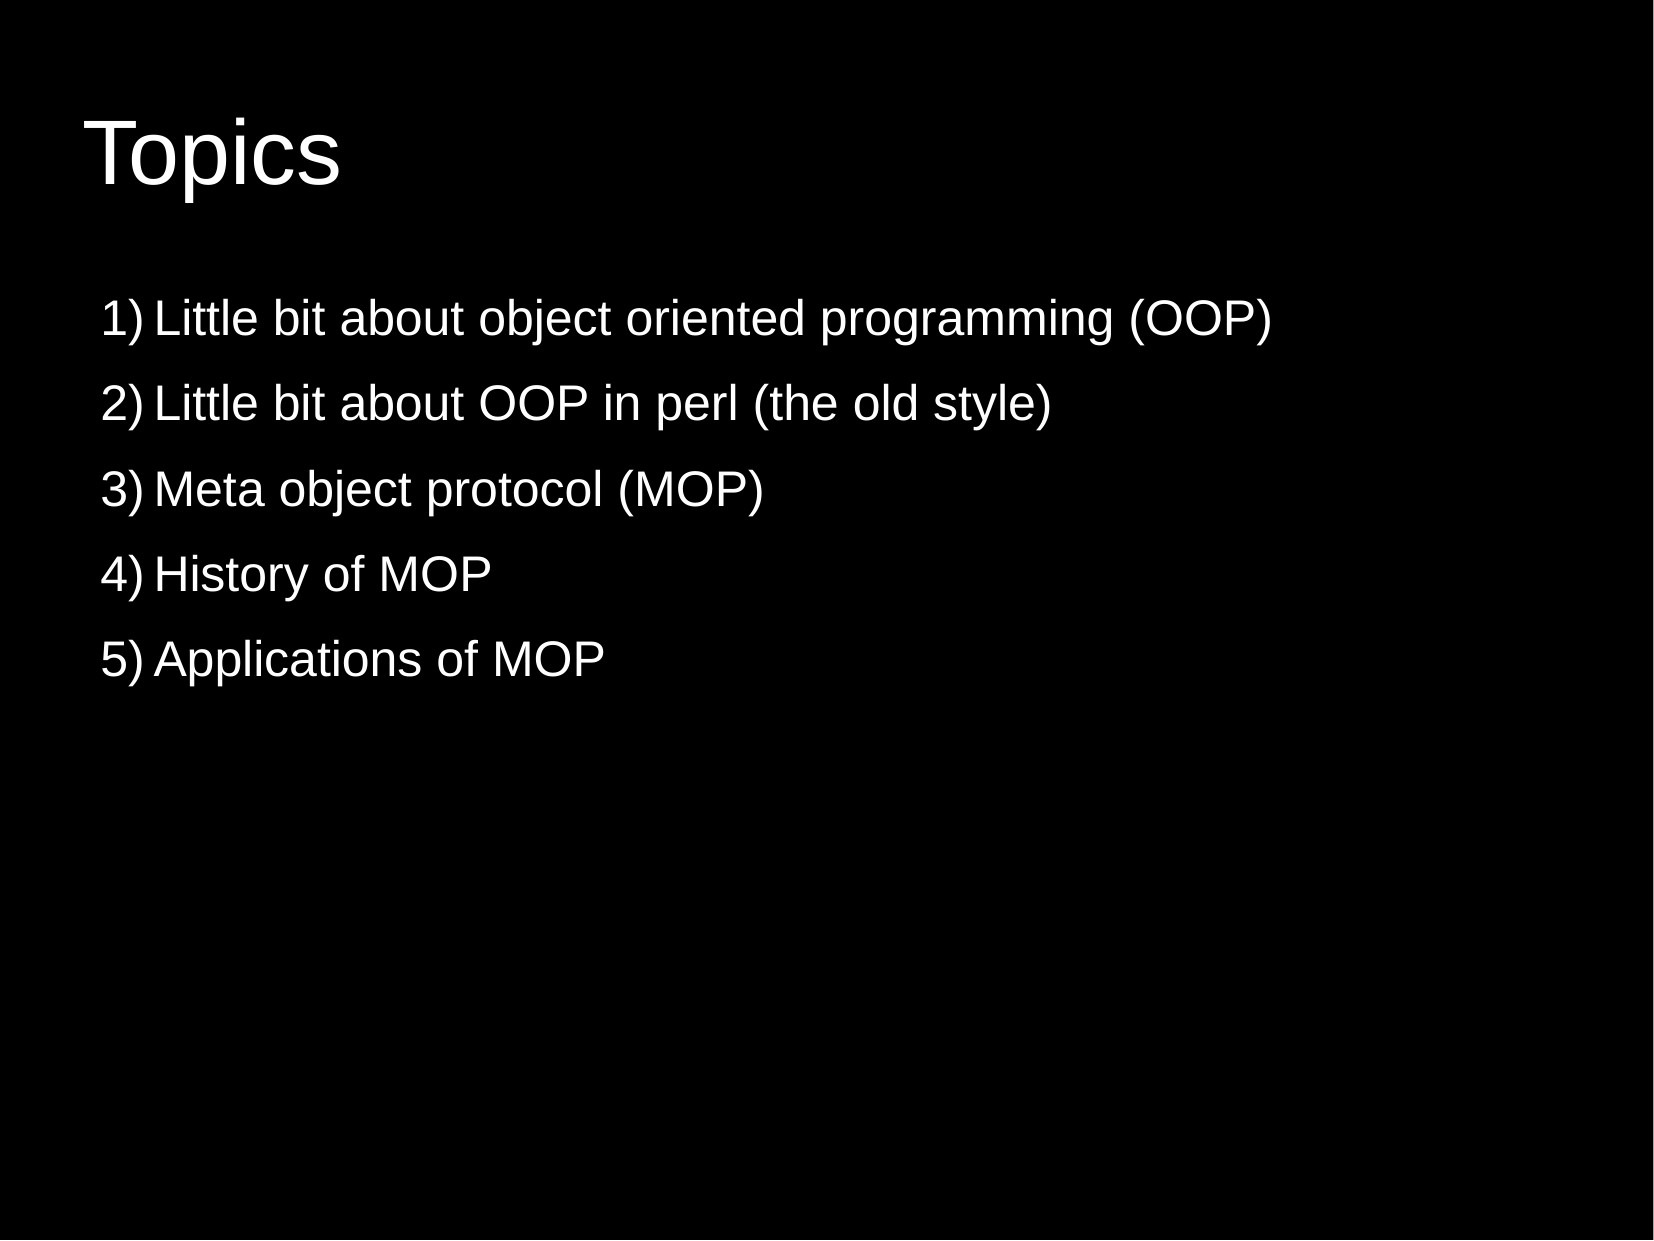

# Topics
Little bit about object oriented programming (OOP)
Little bit about OOP in perl (the old style)
Meta object protocol (MOP)
History of MOP
Applications of MOP